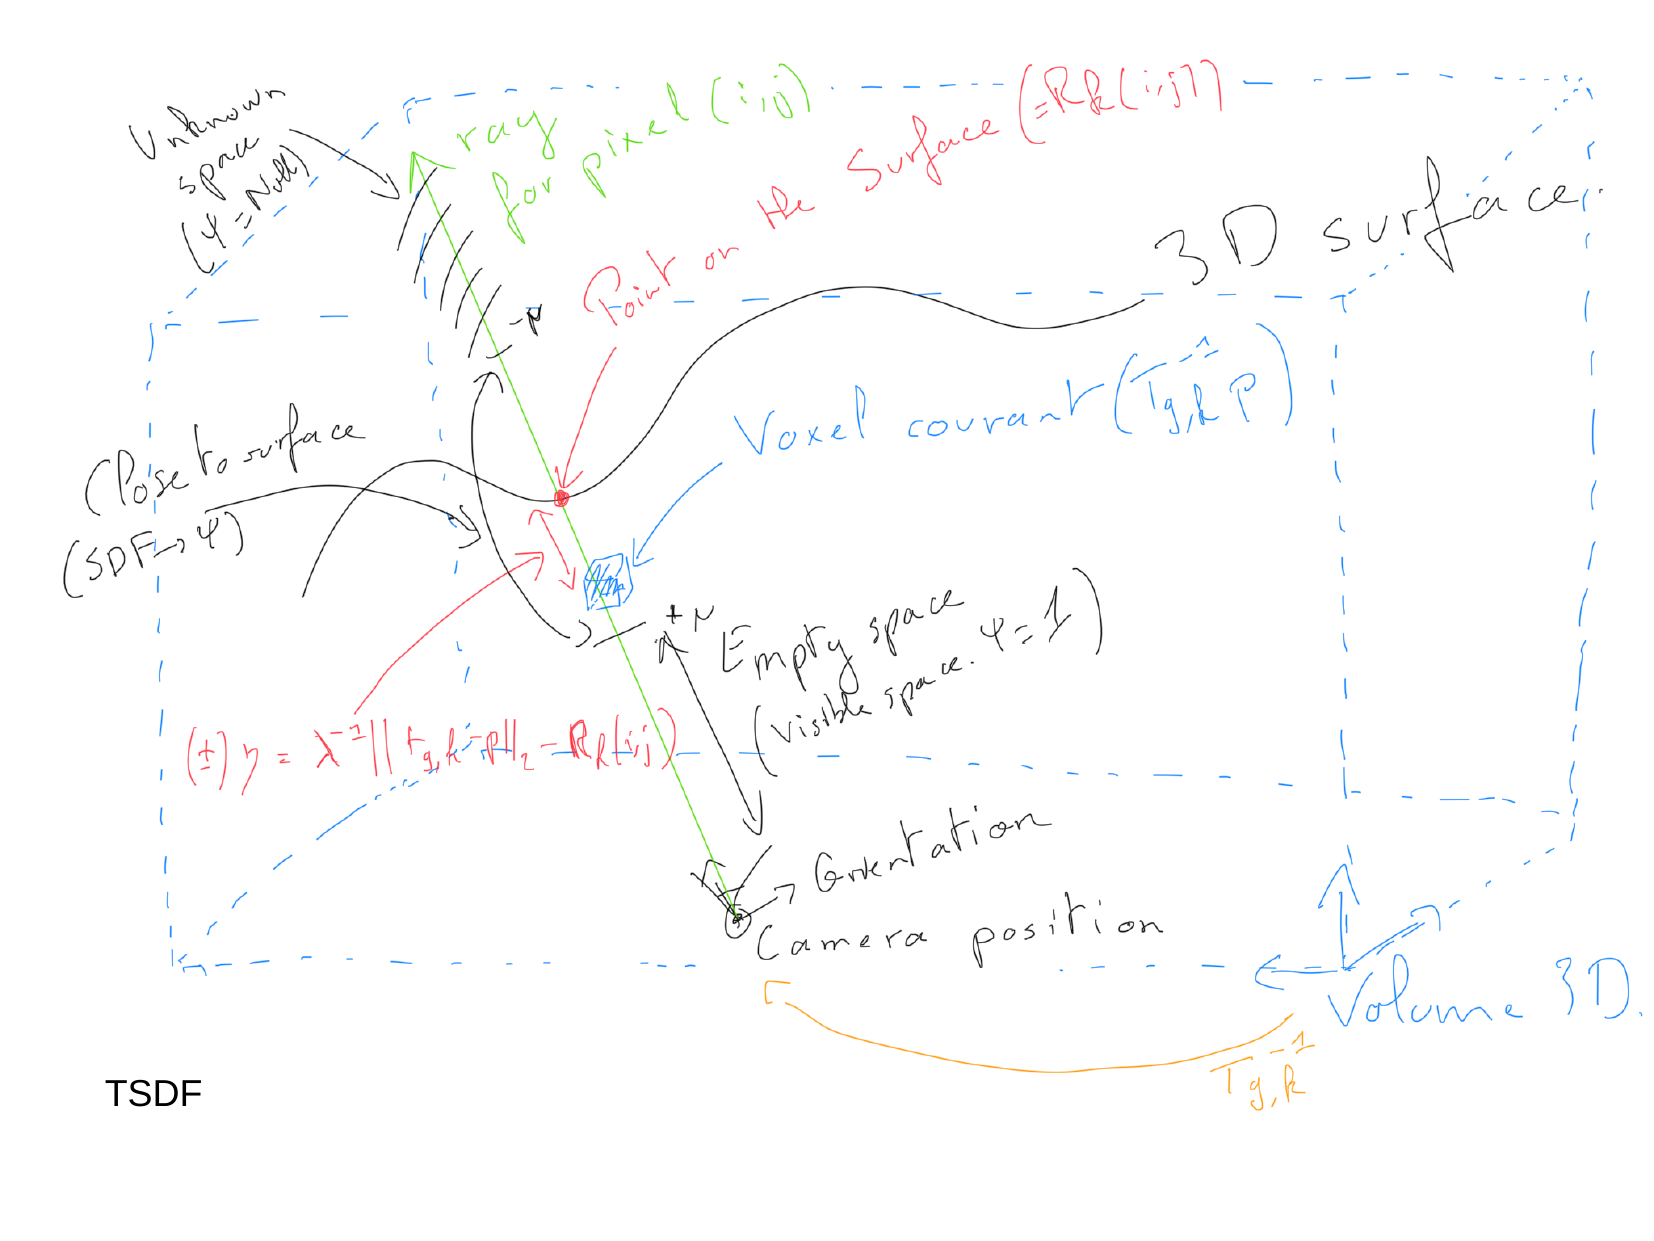

# Kinect Fusion
 TSDF
TSDF
Inoë ANDRE
Advisors : Prof. A.Sugimoto Dr. D.Thomas
12